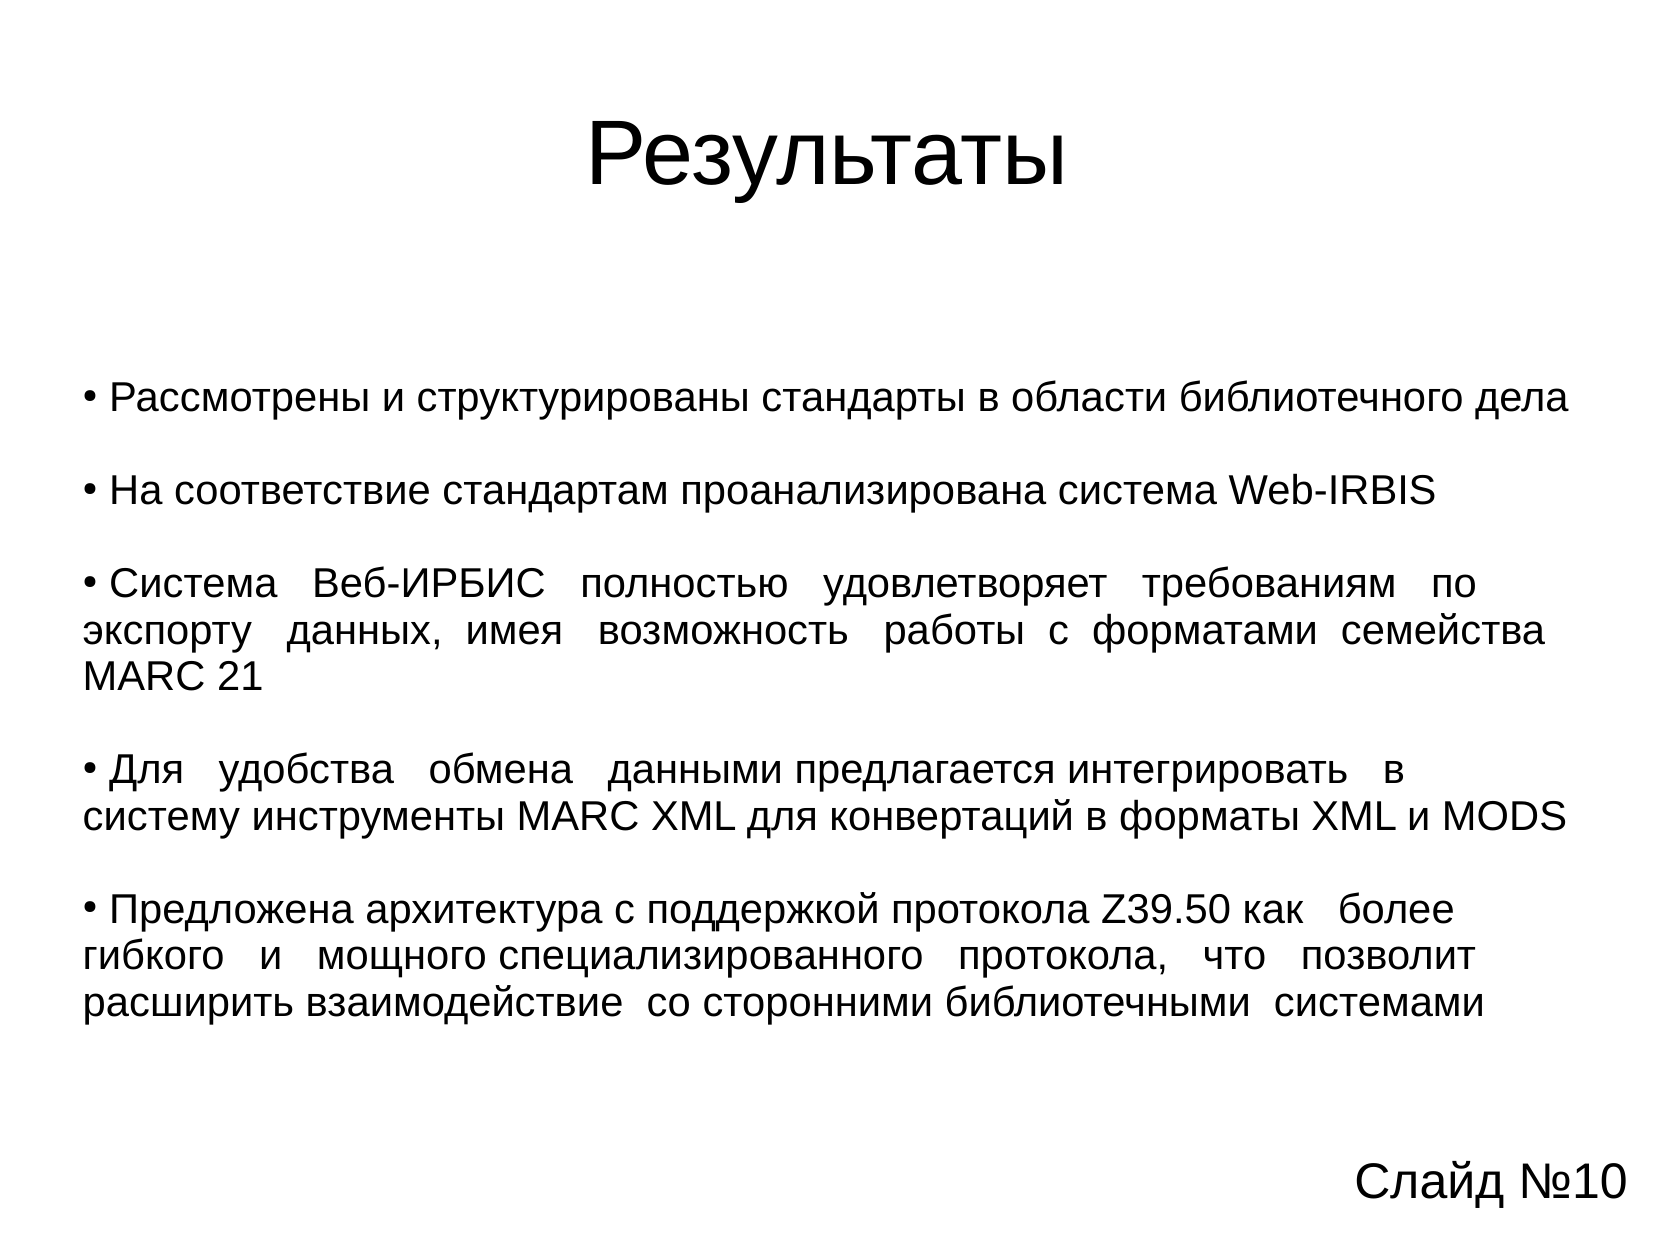

# Результаты
 Рассмотрены и структурированы стандарты в области библиотечного дела
 На соответствие стандартам проанализирована система Web-IRBIS
 Система Веб-ИРБИС полностью удовлетворяет требованиям по экспорту данных, имея возможность работы с форматами семейства MARC 21
 Для удобства обмена данными предлагается интегрировать в систему инструменты MARC XML для конвертаций в форматы XML и MODS
 Предложена архитектура с поддержкой протокола Z39.50 как более гибкого и мощного специализированного протокола, что позволит расширить взаимодействие со сторонними библиотечными системами
Слайд №10